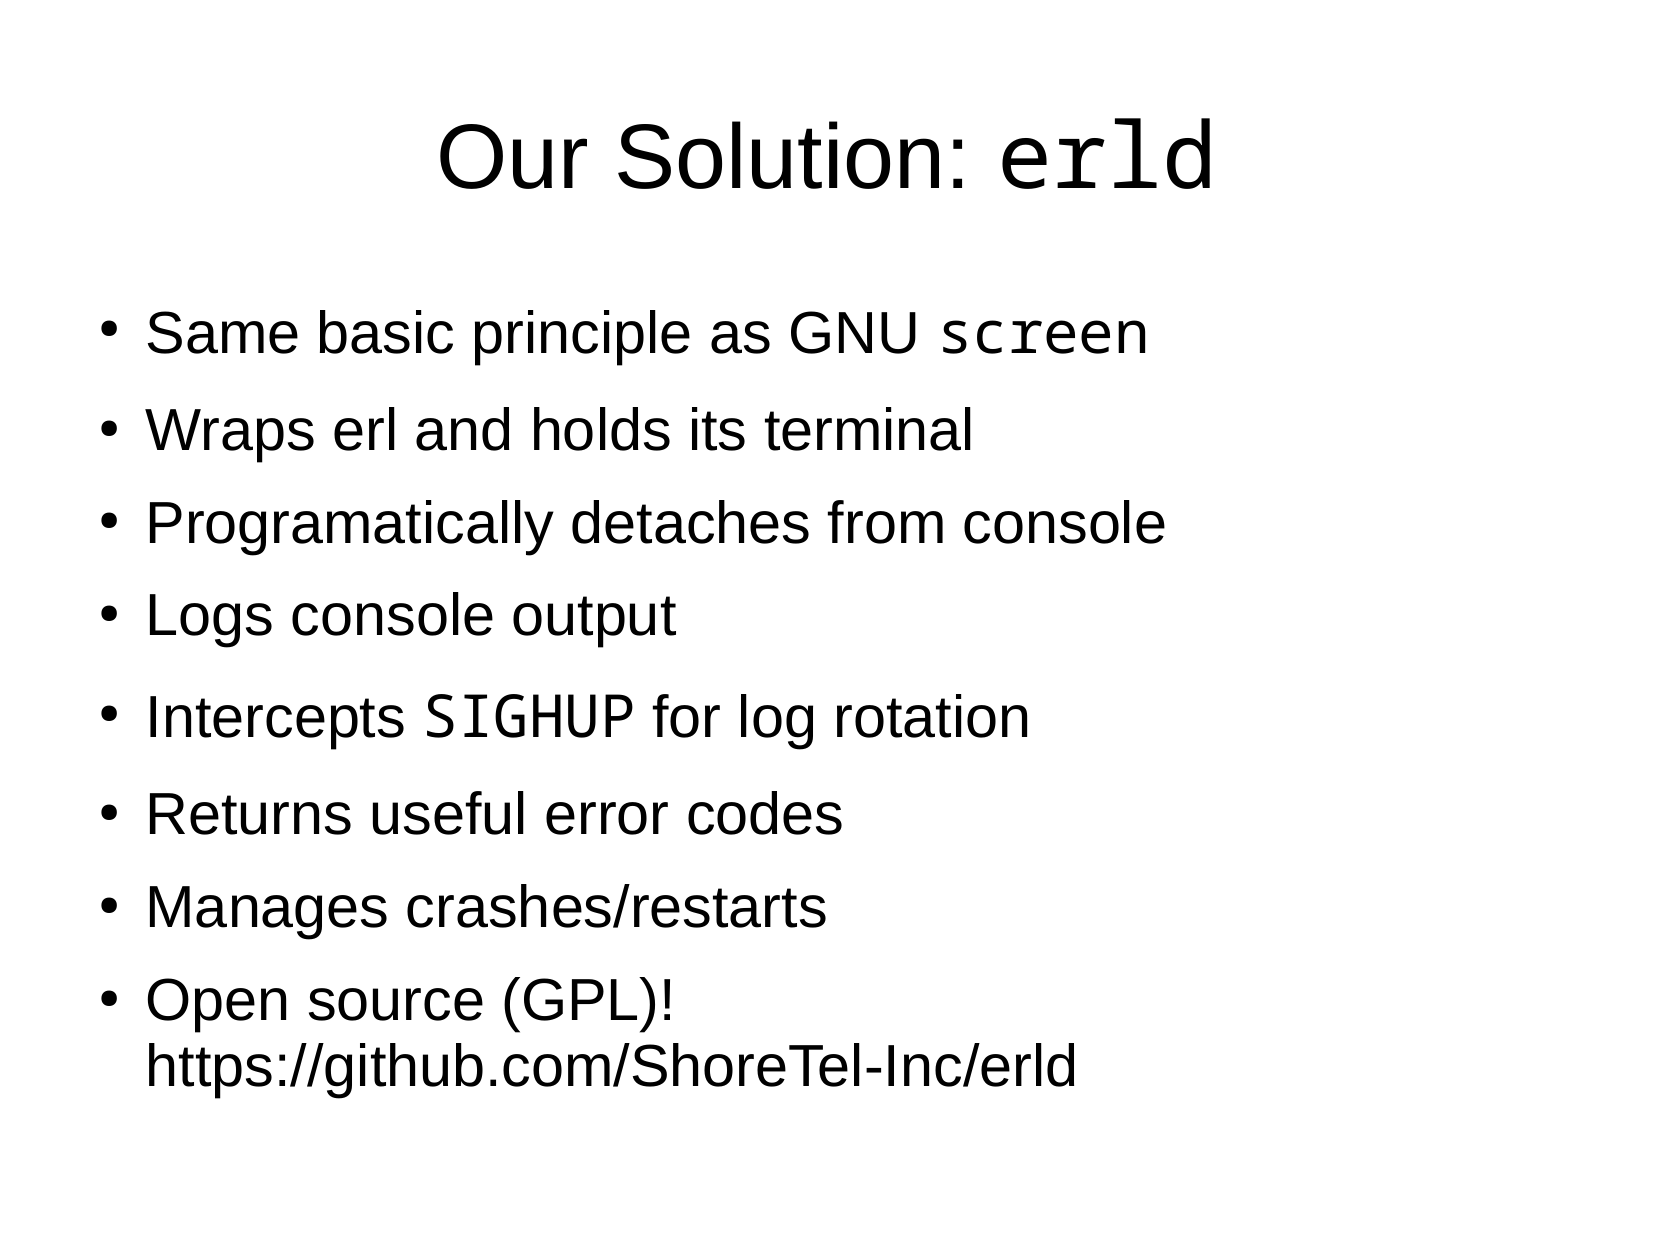

# Our Solution: erld
Same basic principle as GNU screen
Wraps erl and holds its terminal
Programatically detaches from console
Logs console output
Intercepts SIGHUP for log rotation
Returns useful error codes
Manages crashes/restarts
Open source (GPL)!
https://github.com/ShoreTel-Inc/erld